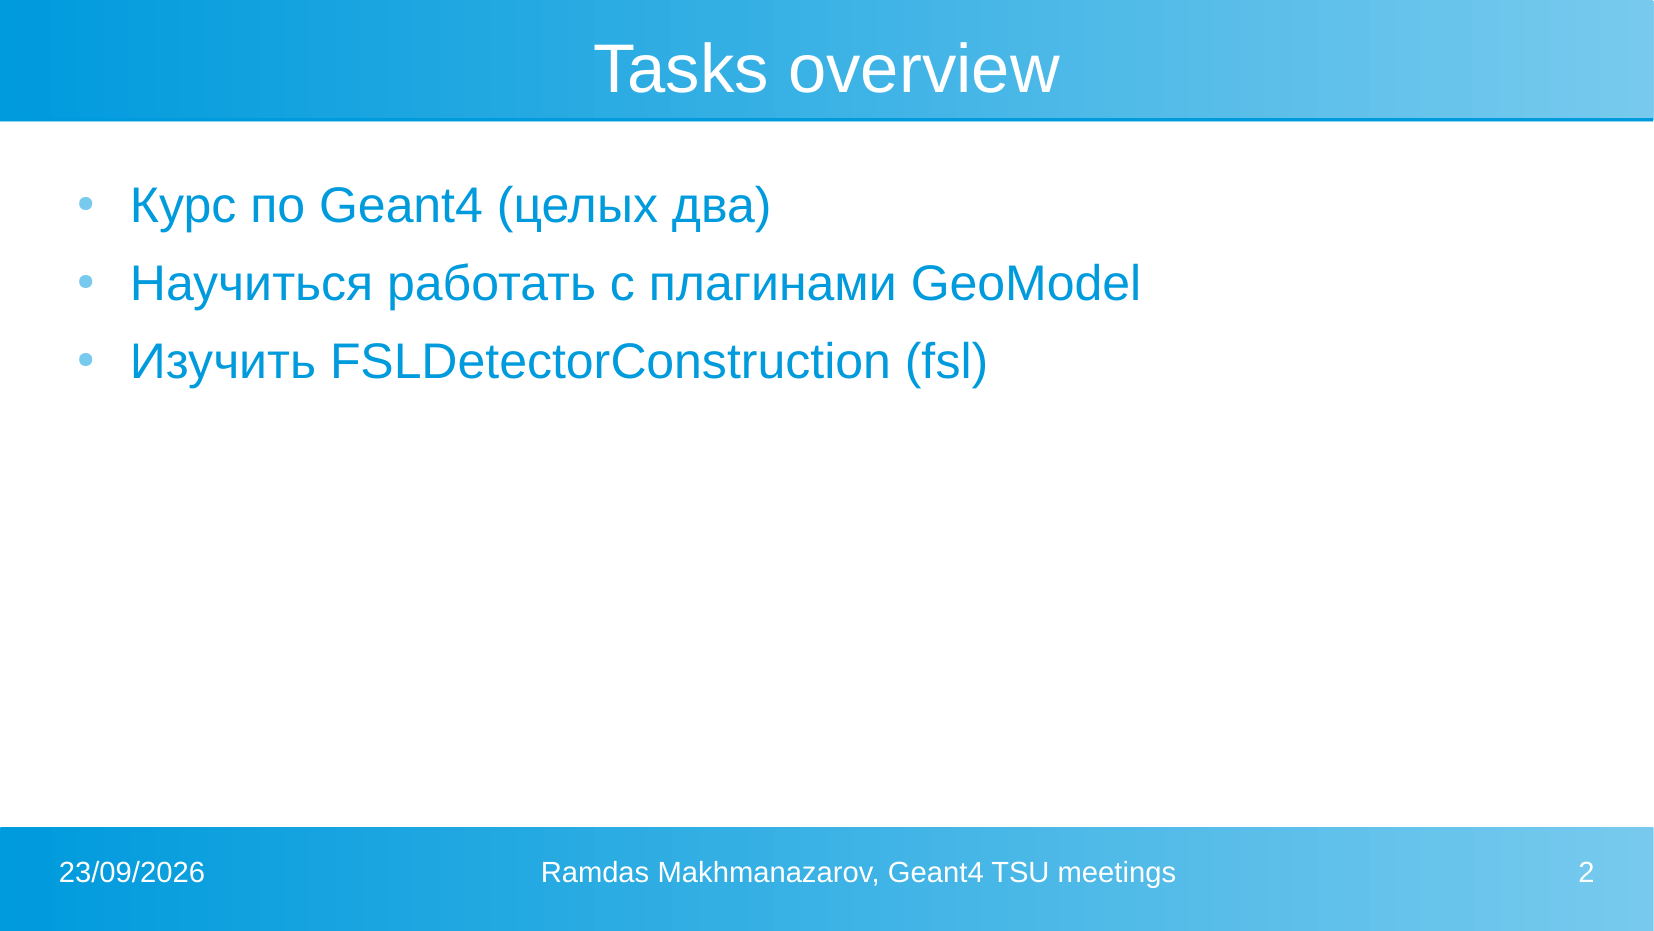

# Tasks overview
Курс по Geant4 (целых два)
Научиться работать с плагинами GeoModel
Изучить FSLDetectorConstruction (fsl)
Ramdas Makhmanazarov, Geant4 TSU meetings
2